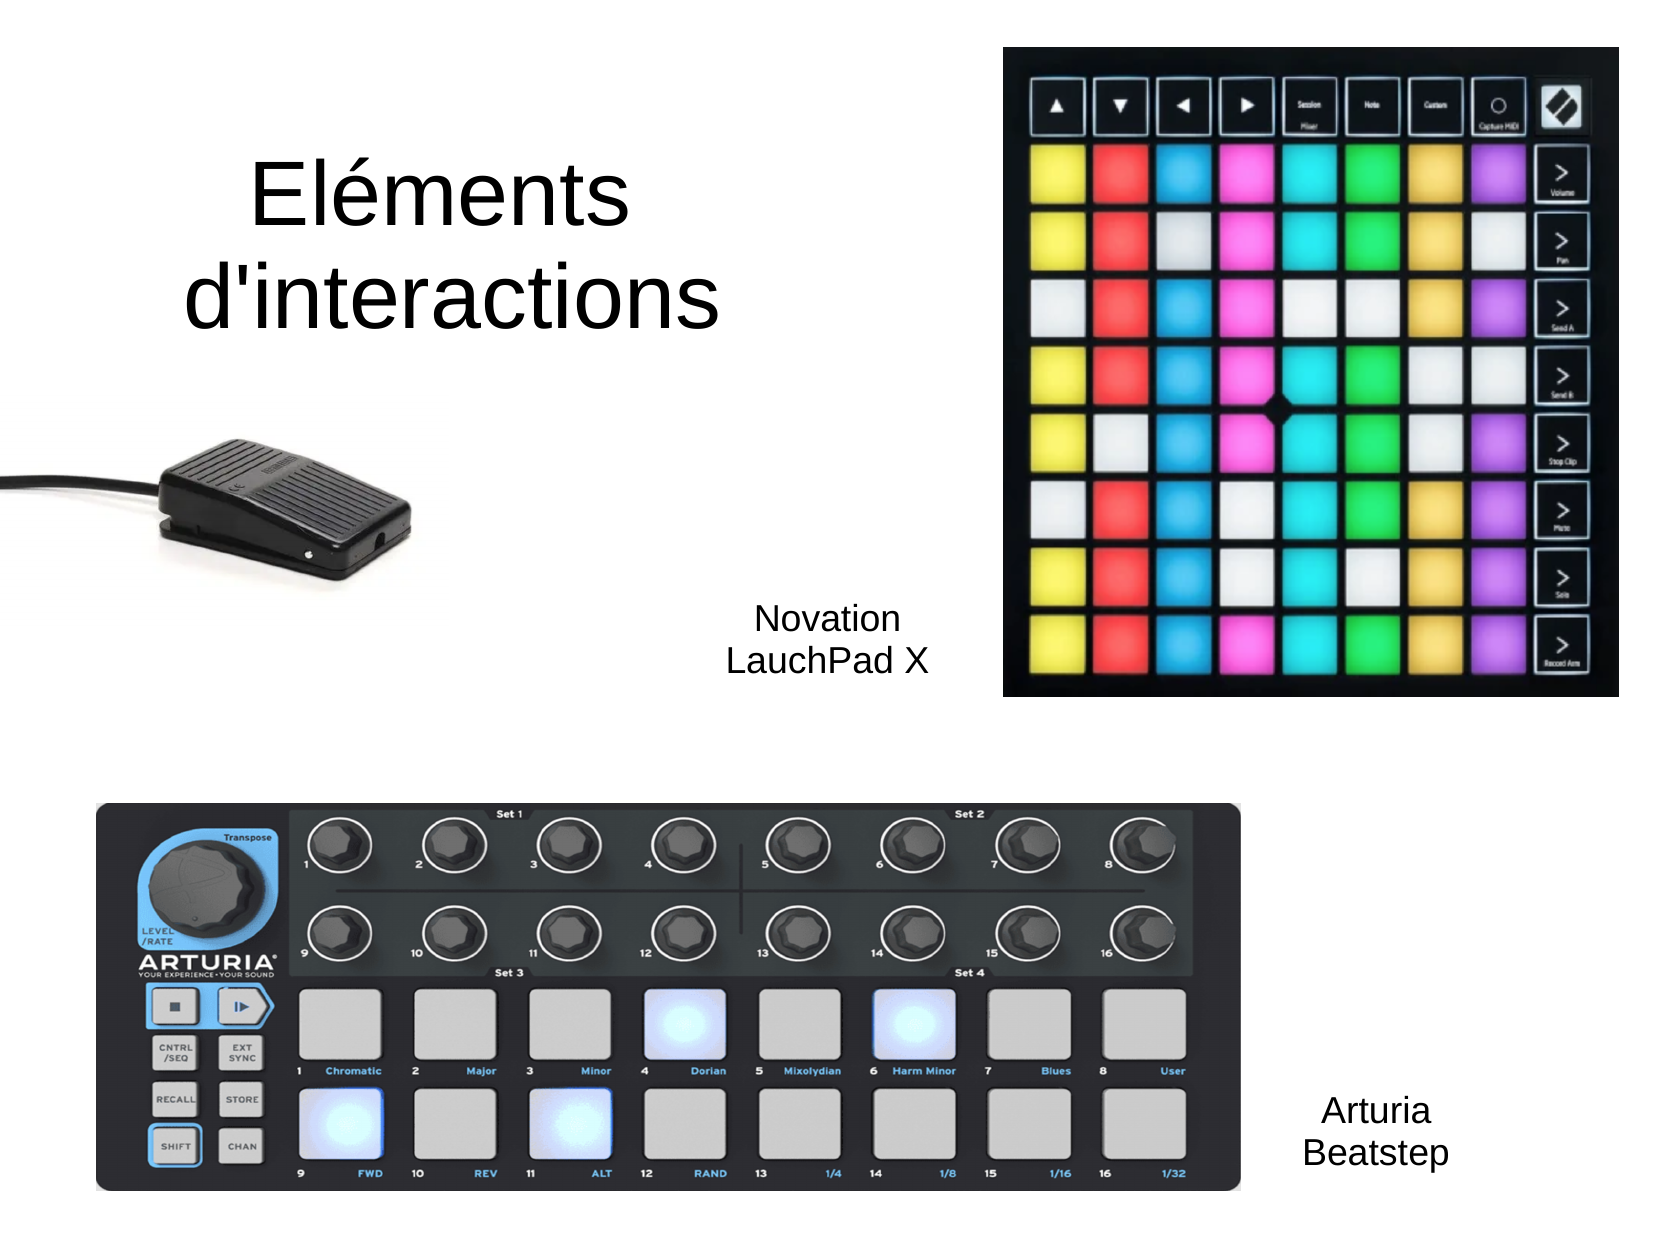

# Eléments d'interactions
Novation
LauchPad X
Arturia
Beatstep